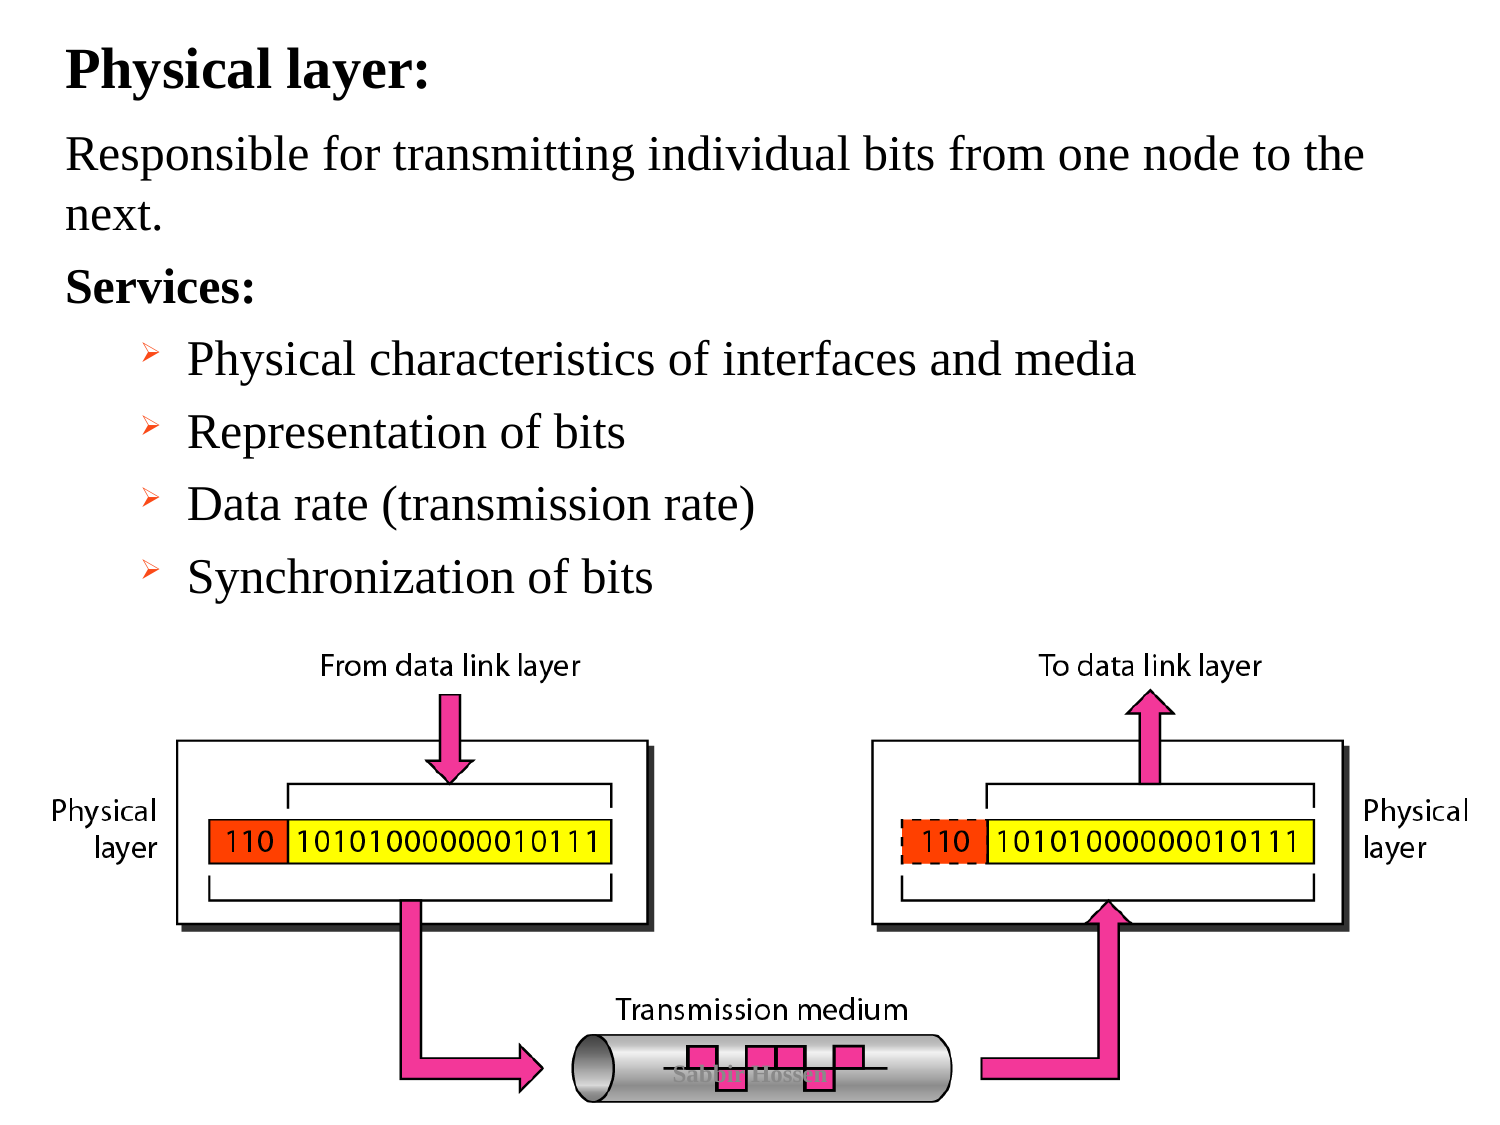

# Physical layer:
Responsible for transmitting individual bits from one node to the next.
Services:
Physical characteristics of interfaces and media
Representation of bits
Data rate (transmission rate)
Synchronization of bits
Sabbir Hossen